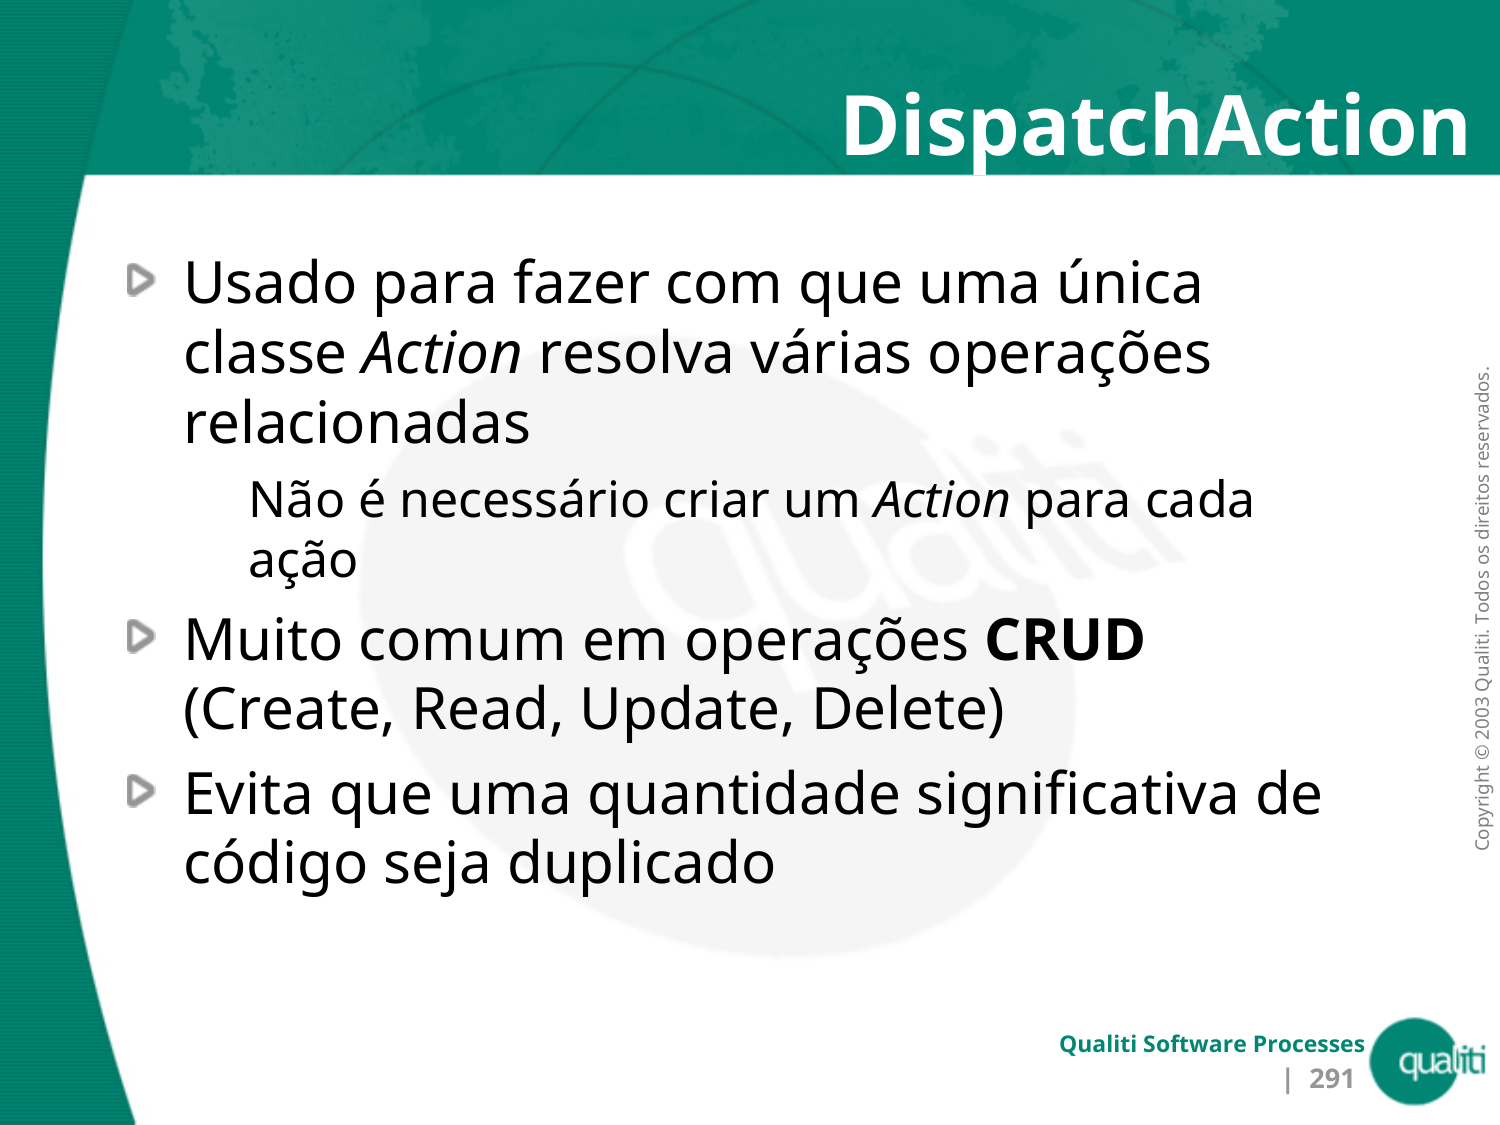

# DispatchAction
Usado para fazer com que uma única classe Action resolva várias operações relacionadas
Não é necessário criar um Action para cada ação
Muito comum em operações CRUD (Create, Read, Update, Delete)‏
Evita que uma quantidade significativa de código seja duplicado